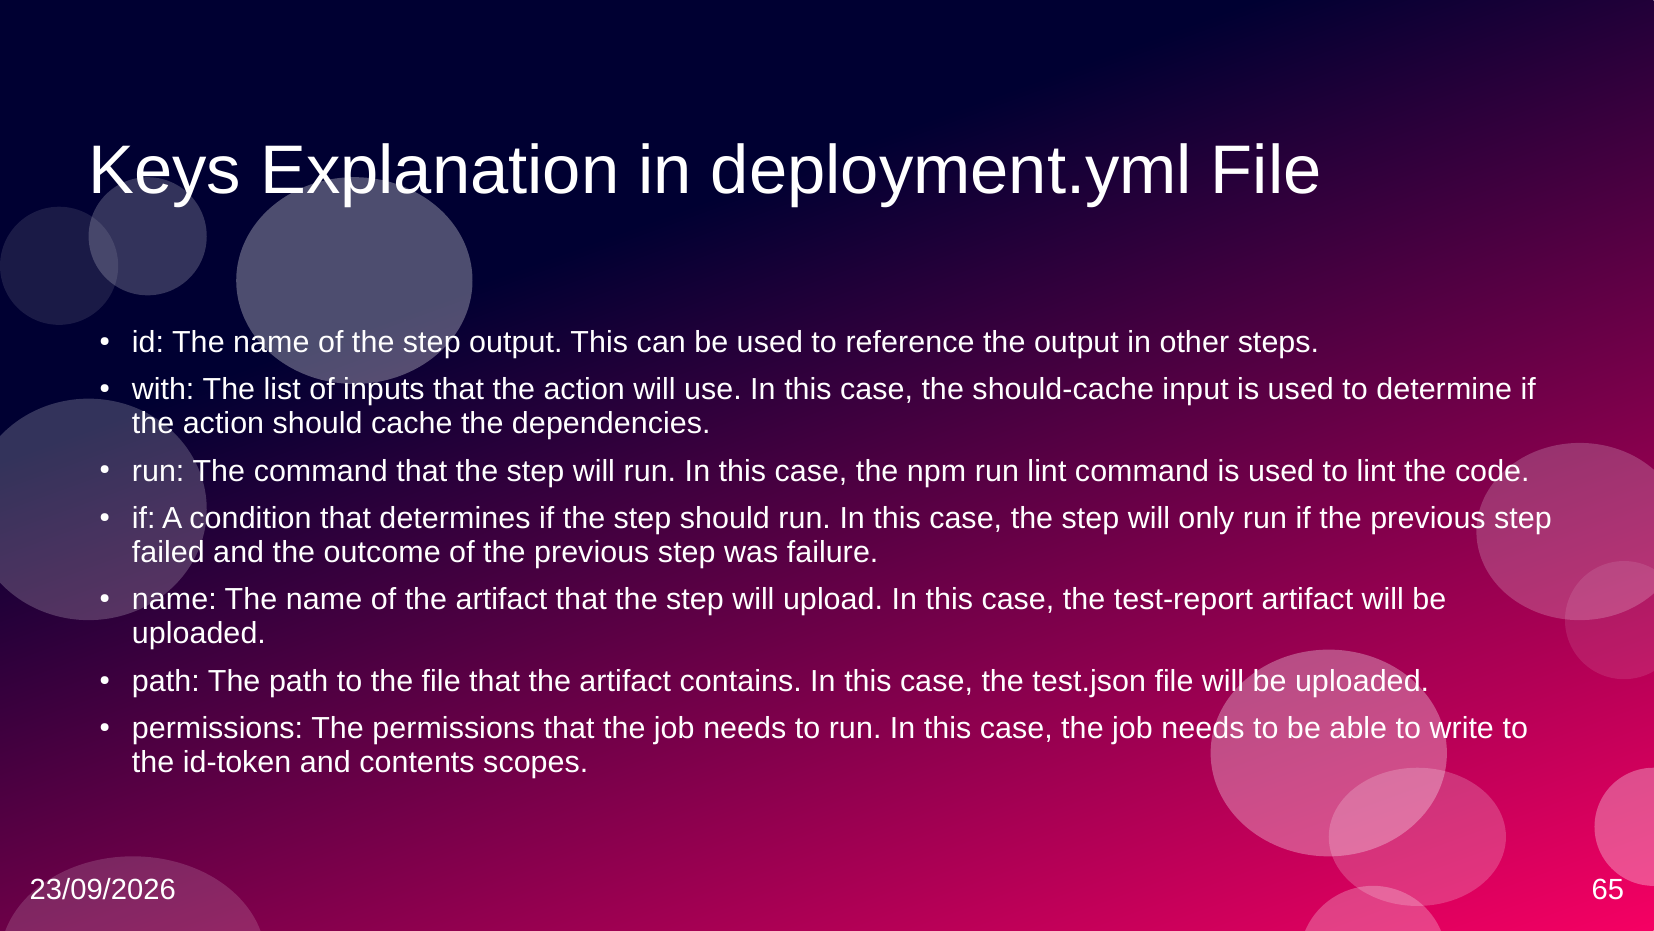

# Keys Explanation in deployment.yml File
id: The name of the step output. This can be used to reference the output in other steps.
with: The list of inputs that the action will use. In this case, the should-cache input is used to determine if the action should cache the dependencies.
run: The command that the step will run. In this case, the npm run lint command is used to lint the code.
if: A condition that determines if the step should run. In this case, the step will only run if the previous step failed and the outcome of the previous step was failure.
name: The name of the artifact that the step will upload. In this case, the test-report artifact will be uploaded.
path: The path to the file that the artifact contains. In this case, the test.json file will be uploaded.
permissions: The permissions that the job needs to run. In this case, the job needs to be able to write to the id-token and contents scopes.
65